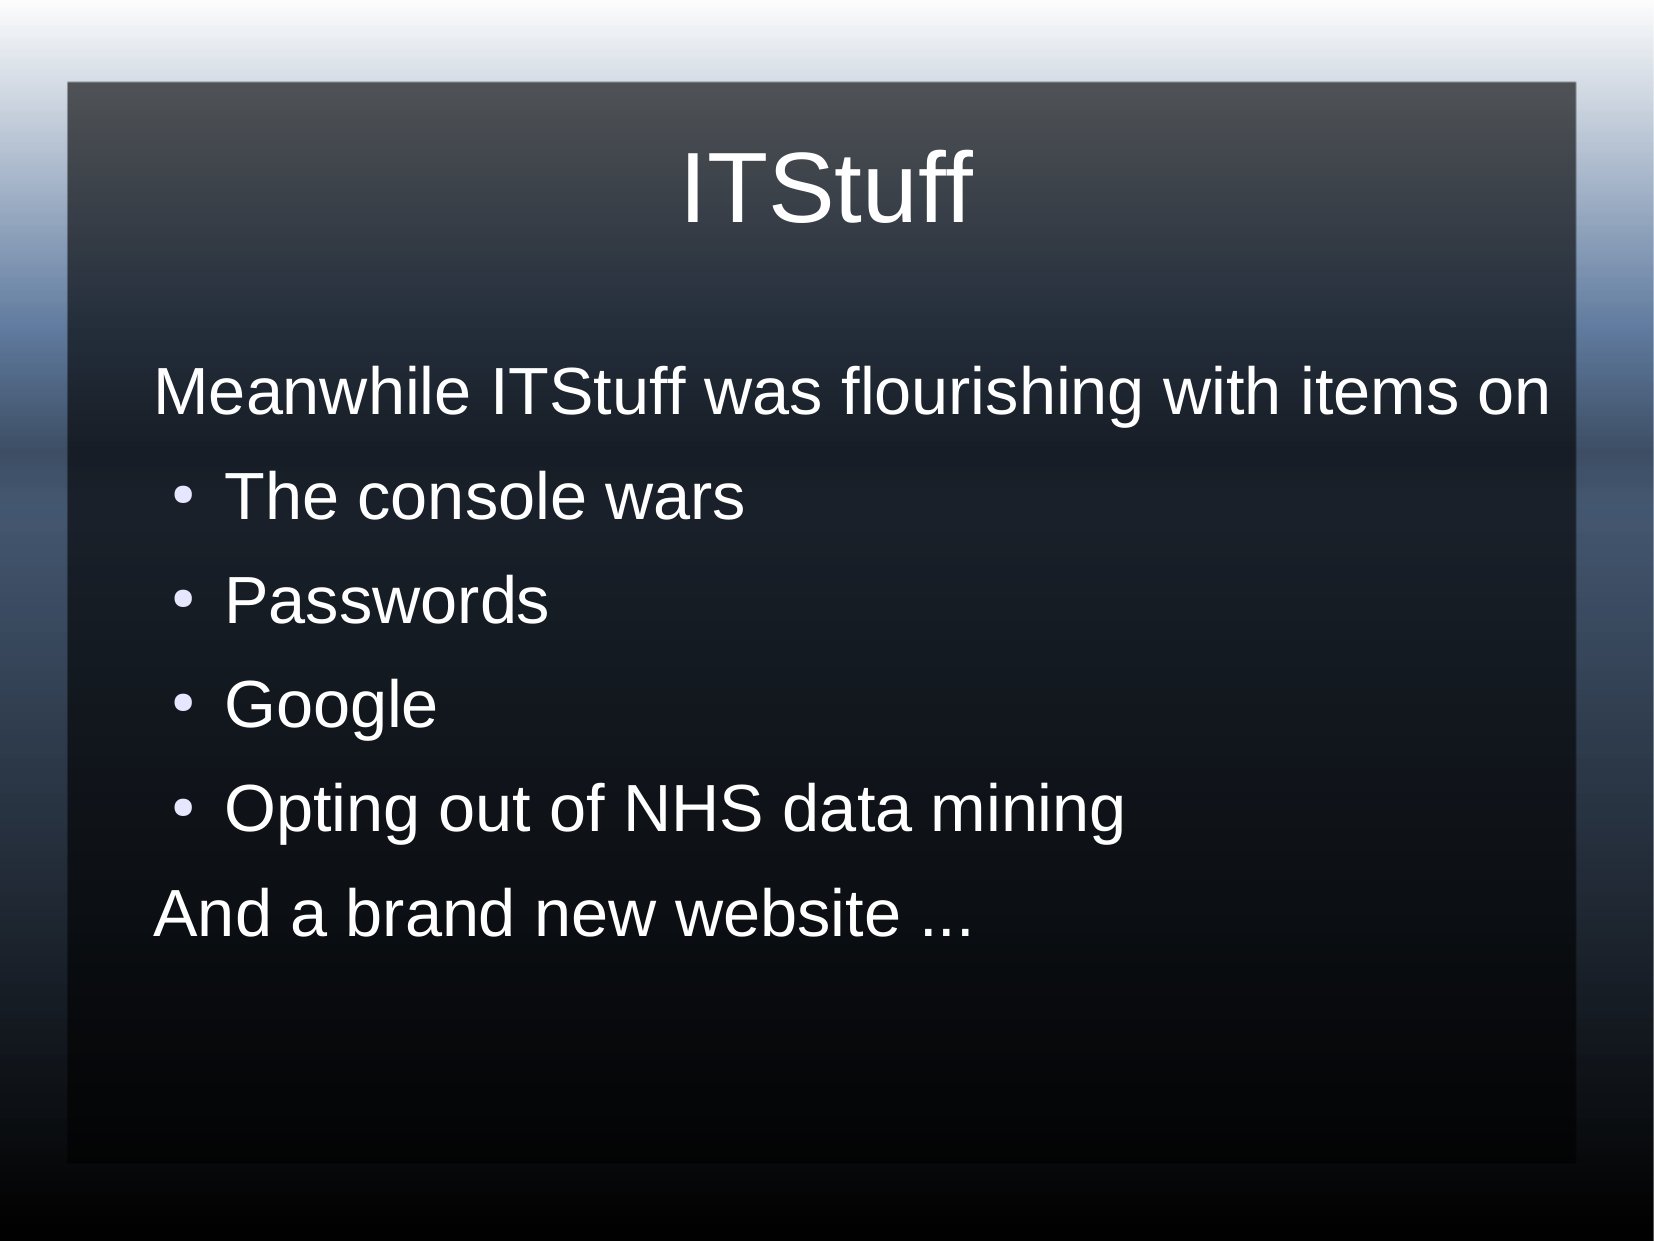

# ITStuff
Meanwhile ITStuff was flourishing with items on
The console wars
Passwords
Google
Opting out of NHS data mining
And a brand new website ...